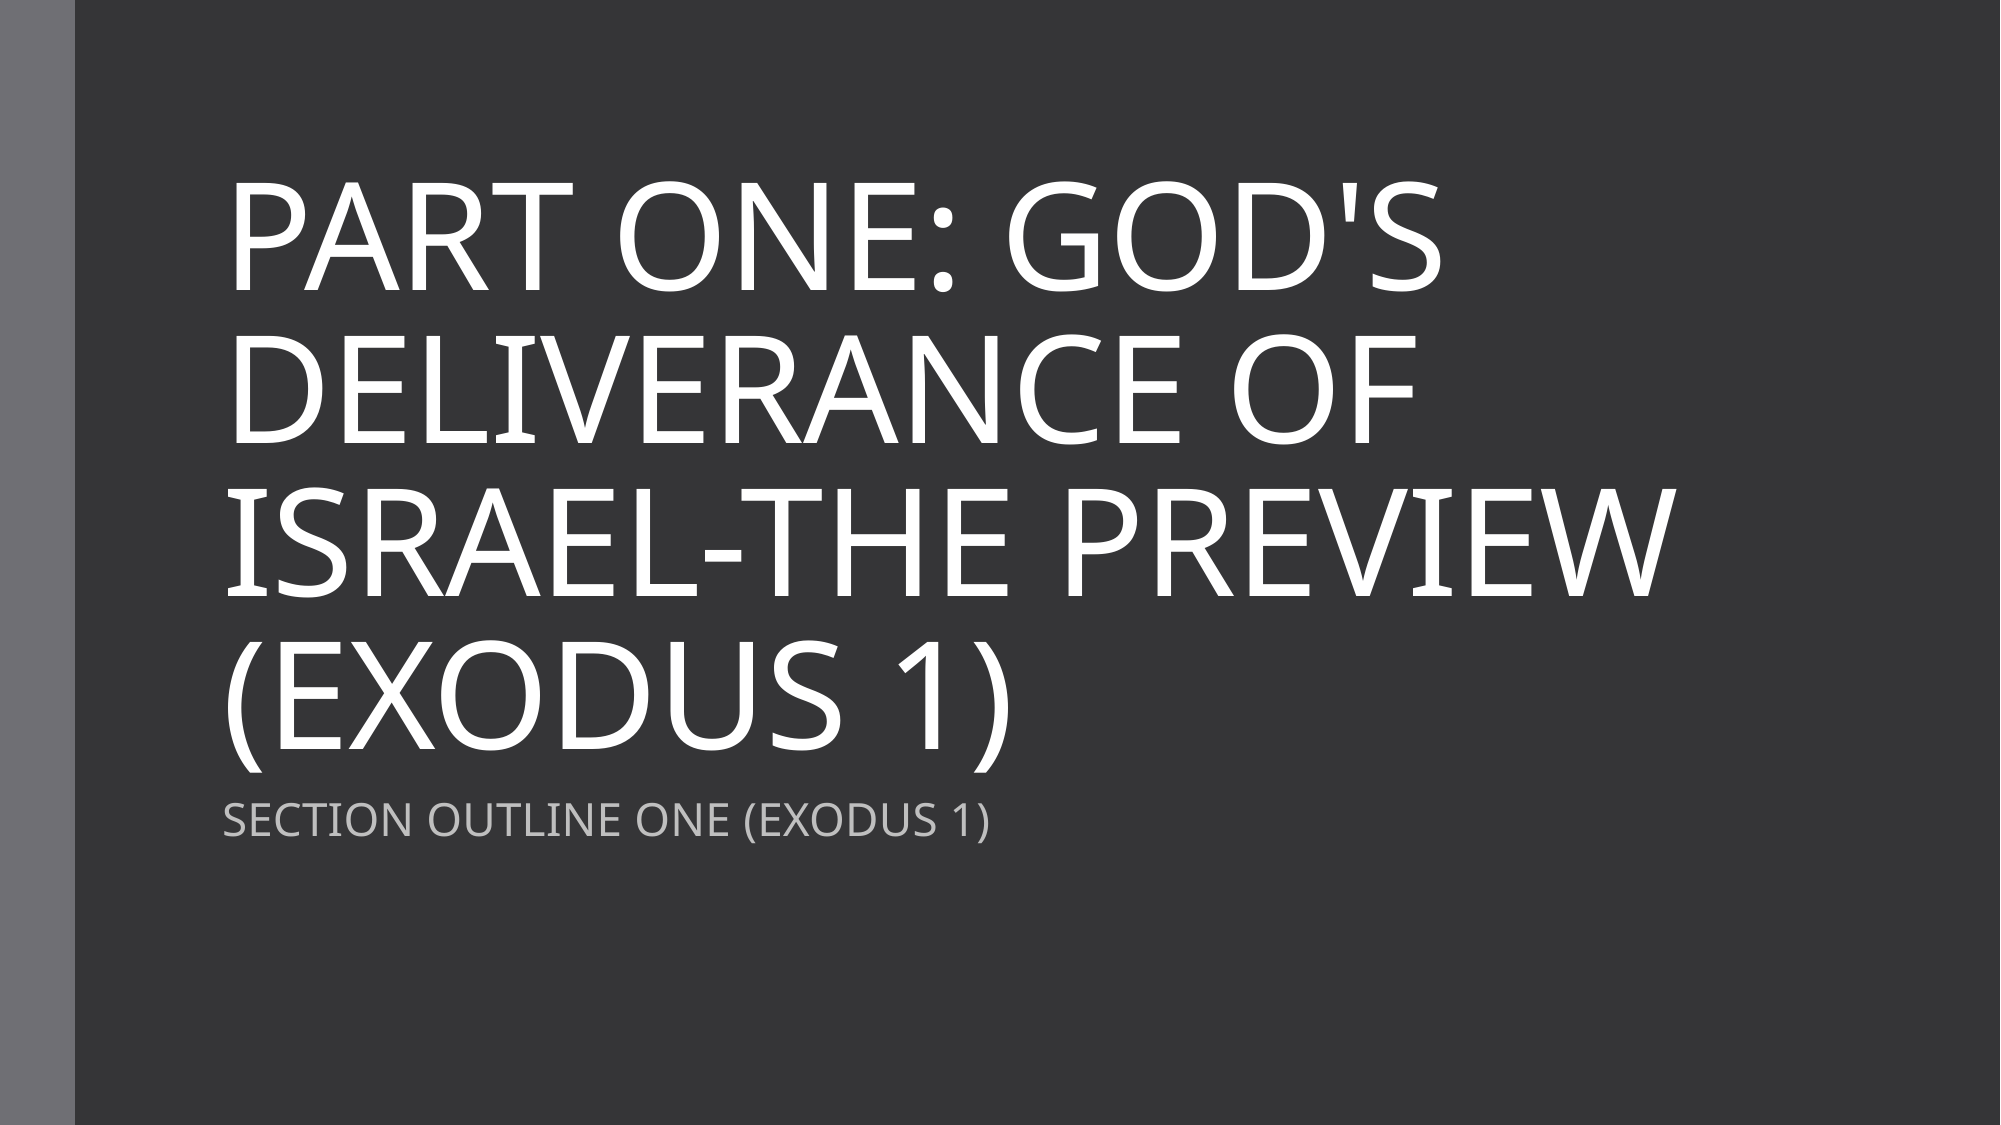

# PART ONE: GOD'S DELIVERANCE OF ISRAEL-THE PREVIEW (EXODUS 1)
SECTION OUTLINE ONE (EXODUS 1)